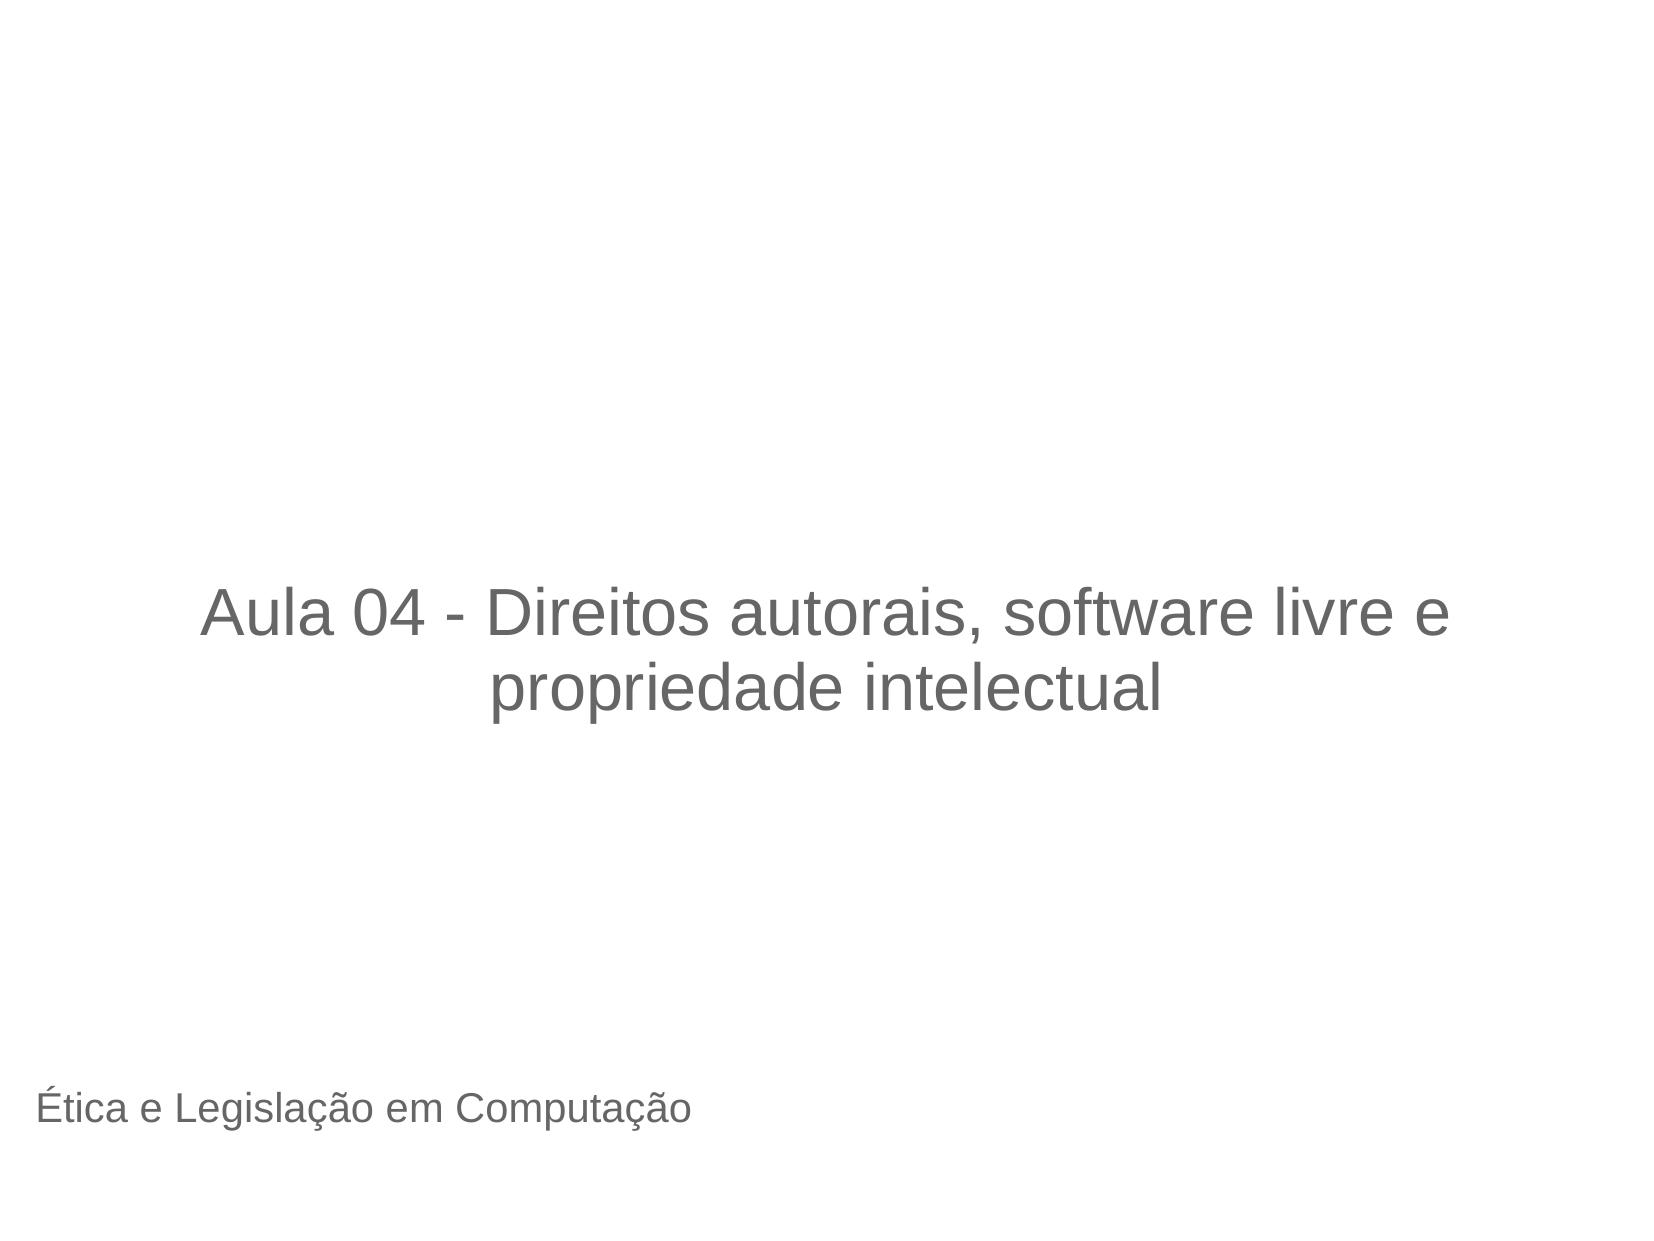

# Aula 04 - Direitos autorais, software livre e propriedade intelectual
Ética e Legislação em Computação